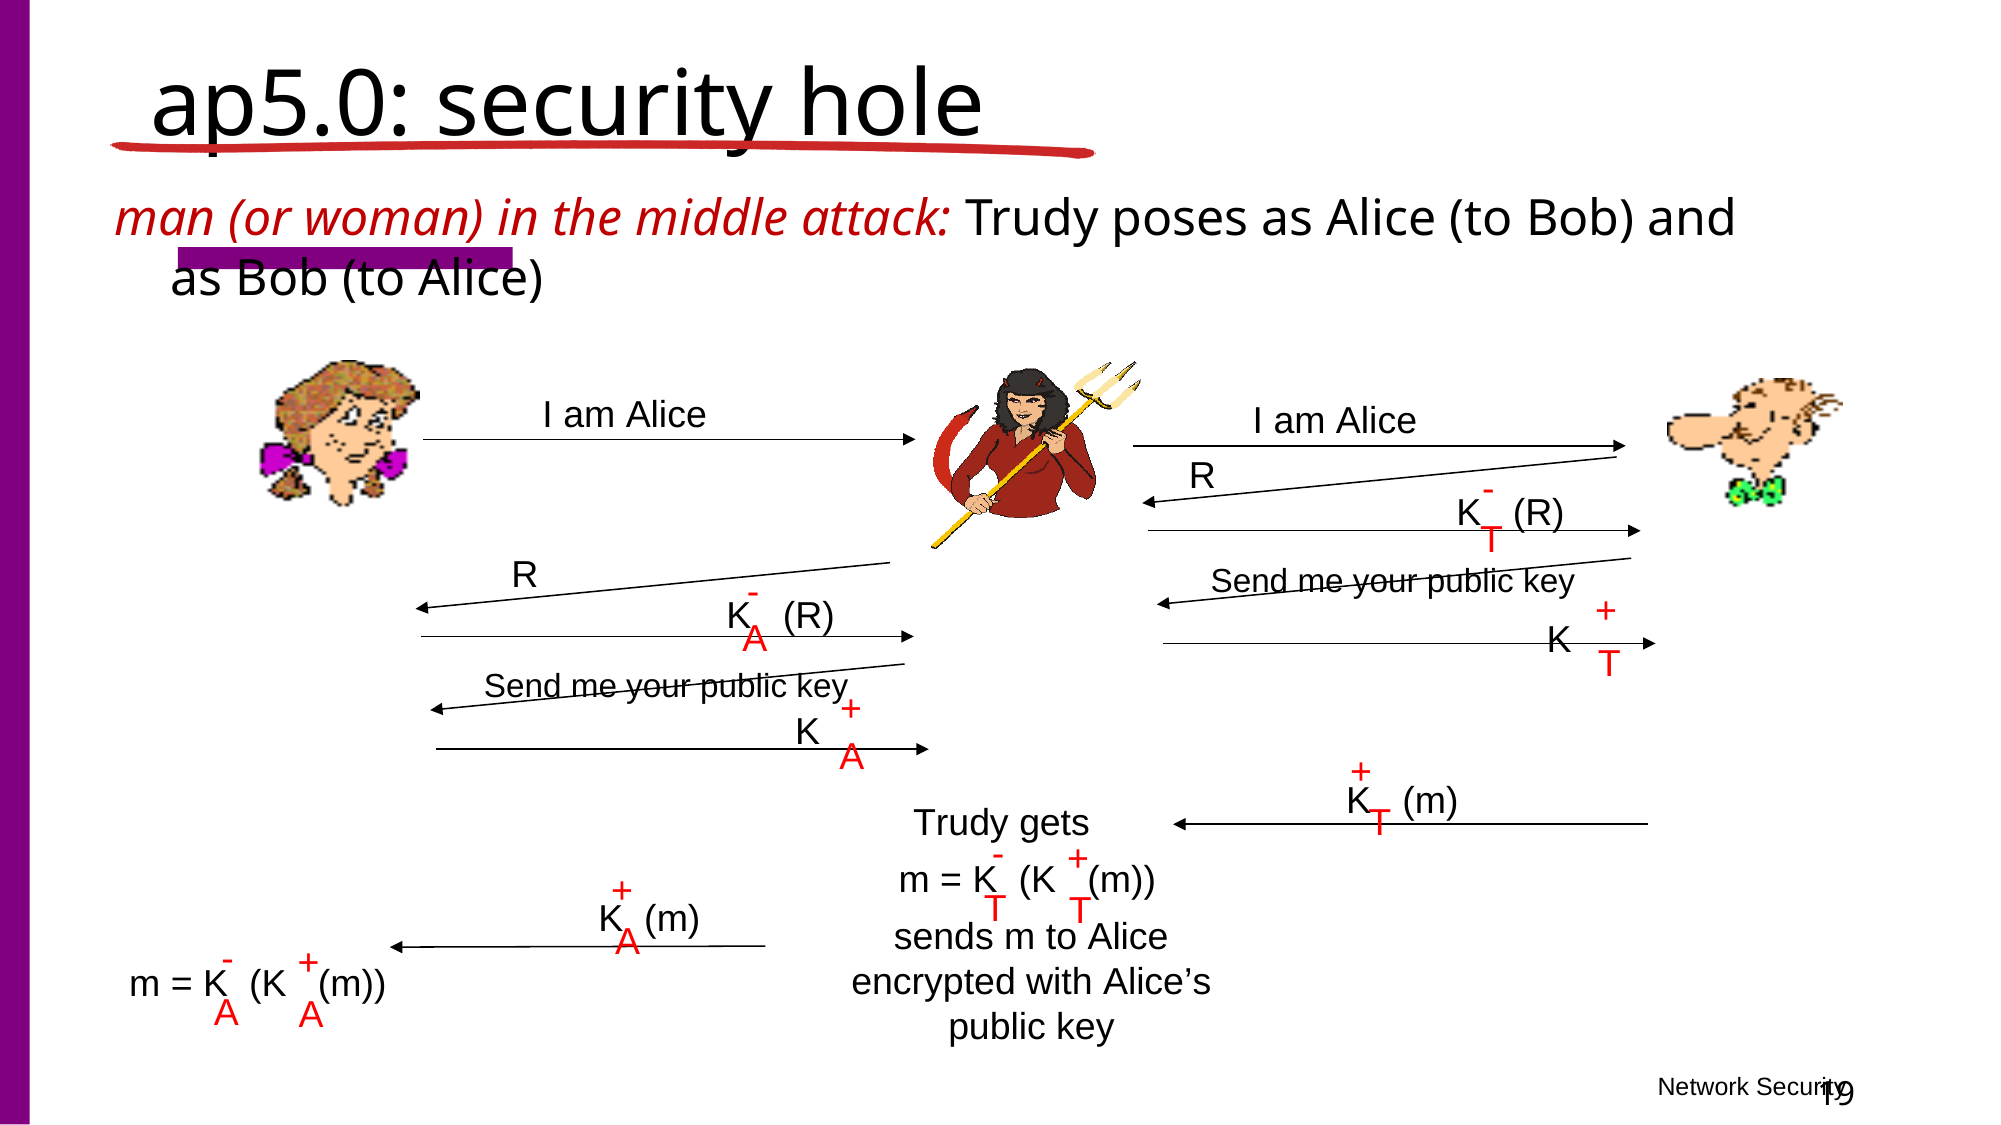

# ap5.0: security hole
man (or woman) in the middle attack: Trudy poses as Alice (to Bob) and as Bob (to Alice)
I am Alice
I am Alice
R
-
K (R)
T
R
Send me your public key
-
K (R)
A
+
K
T
Send me your public key
+
K
A
+
K (m)
T
Trudy gets
-
+
m = K (K (m))
T
T
+
K (m)
A
sends m to Alice encrypted with Alice’s public key
-
+
m = K (K (m))
A
A
Network Security